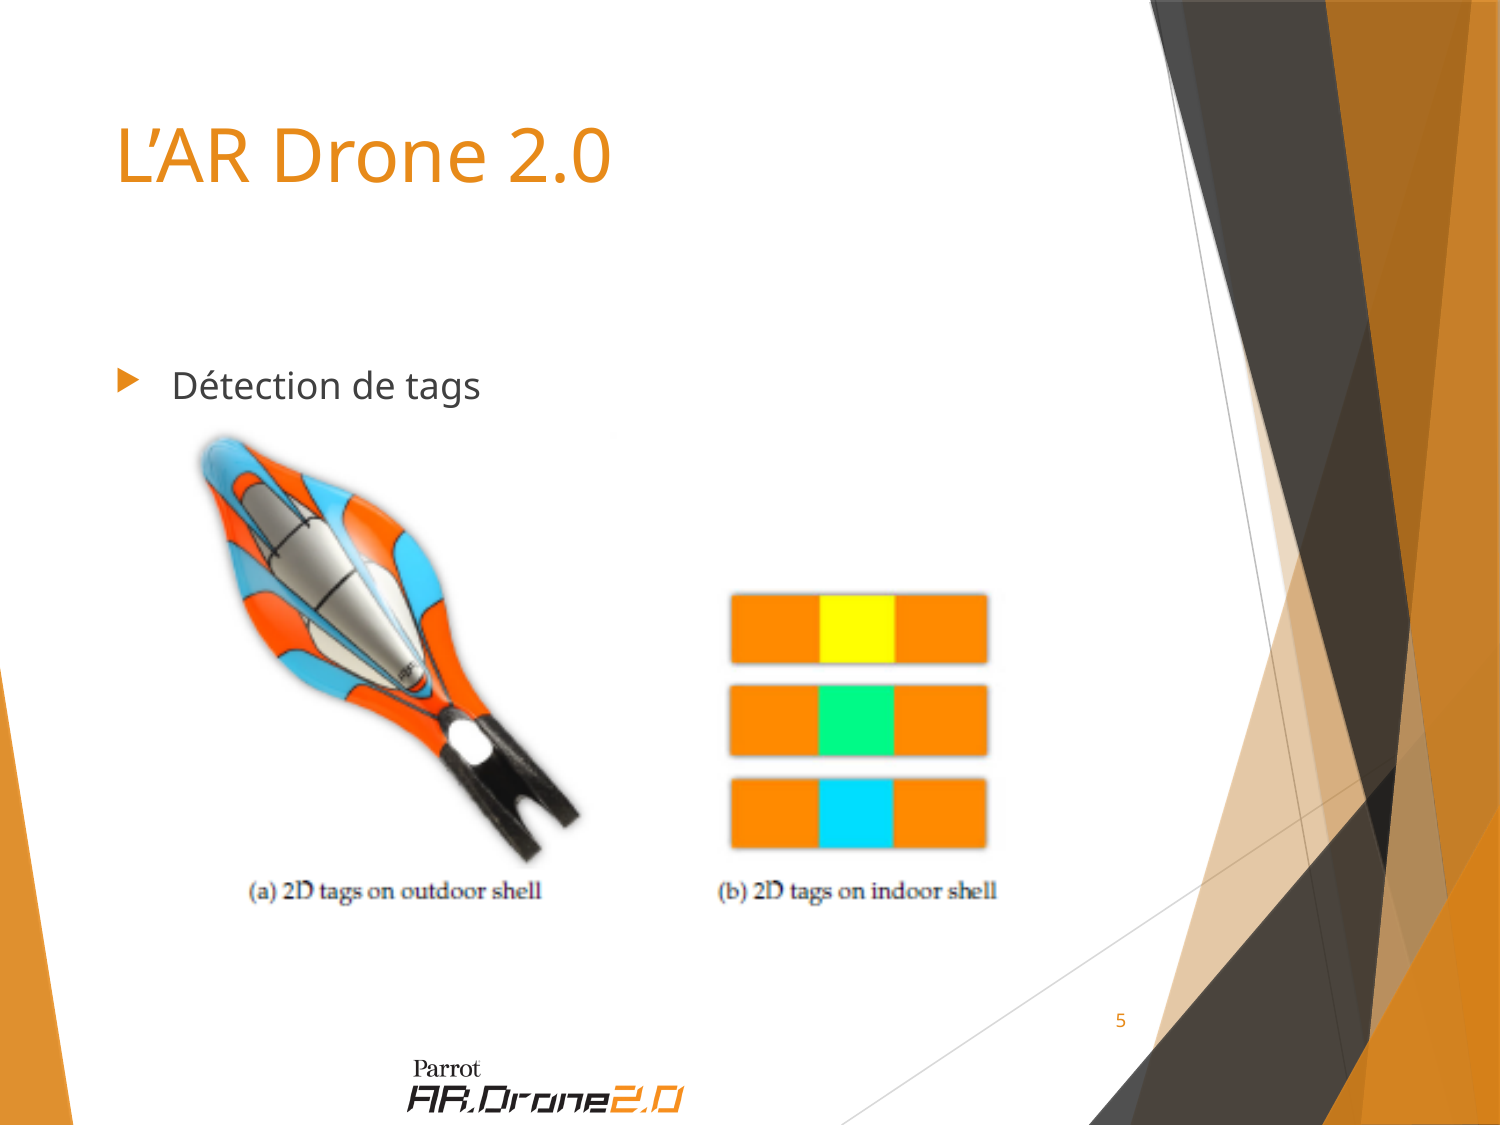

# L’AR Drone 2.0
Détection de tags